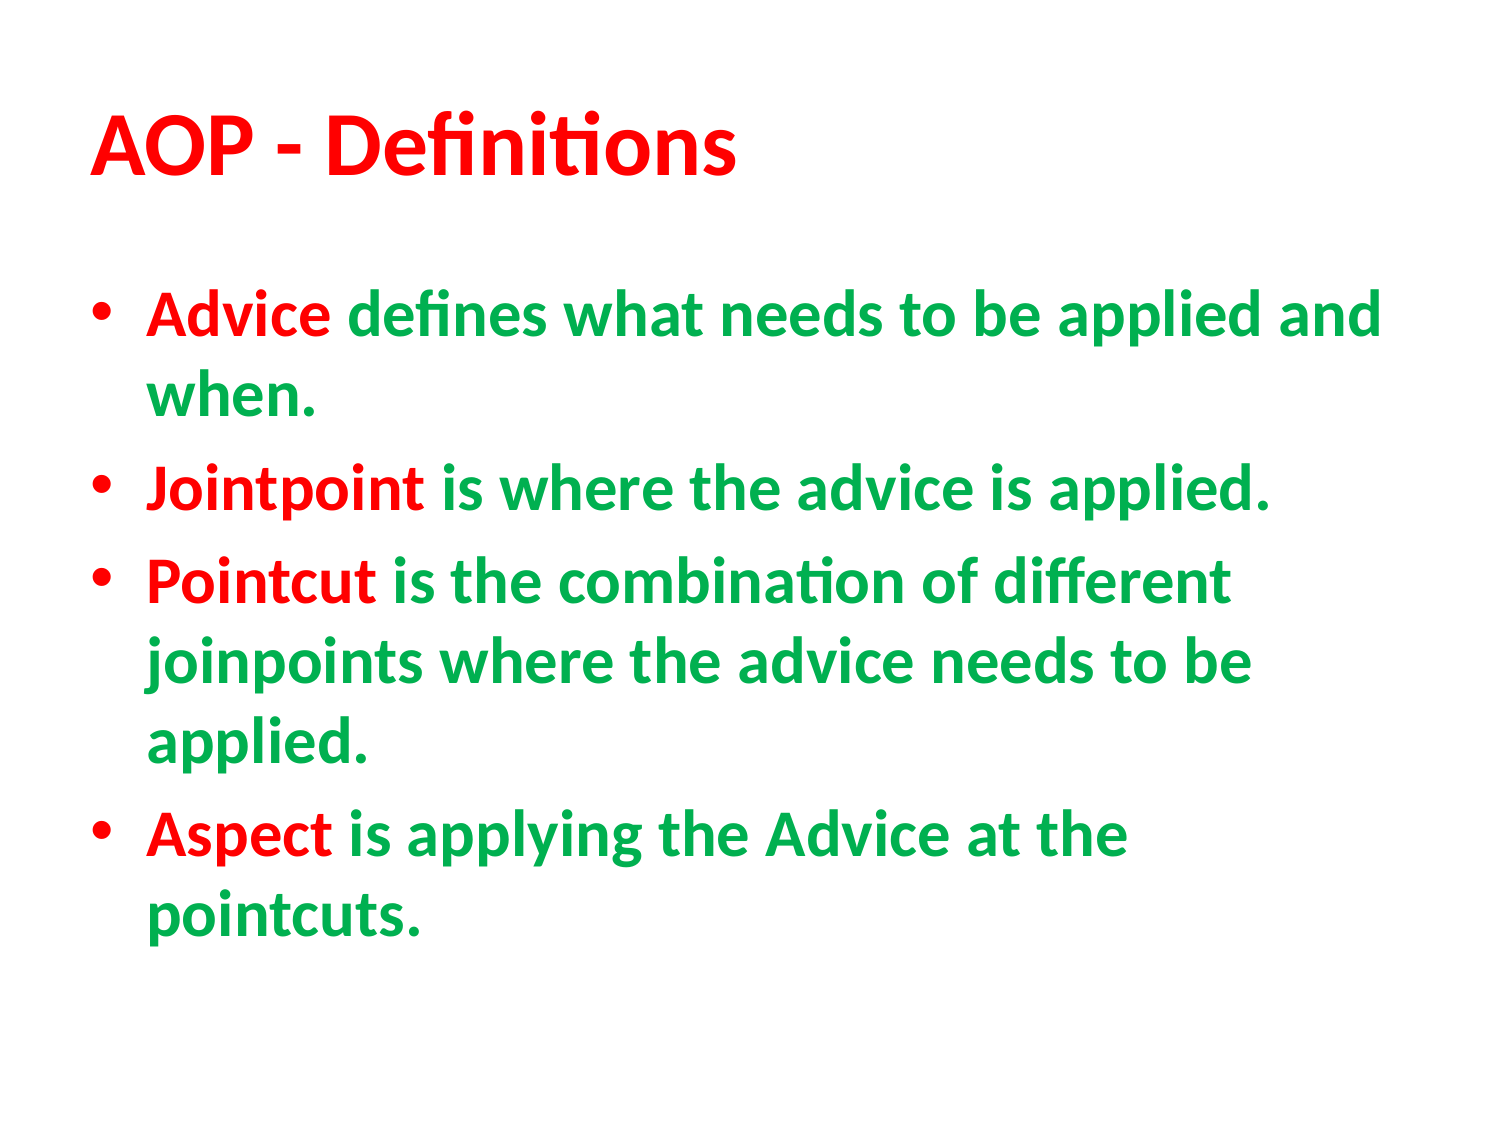

# AOP - Definitions
Advice defines what needs to be applied and when.
Jointpoint is where the advice is applied.
Pointcut is the combination of different joinpoints where the advice needs to be applied.
Aspect is applying the Advice at the pointcuts.